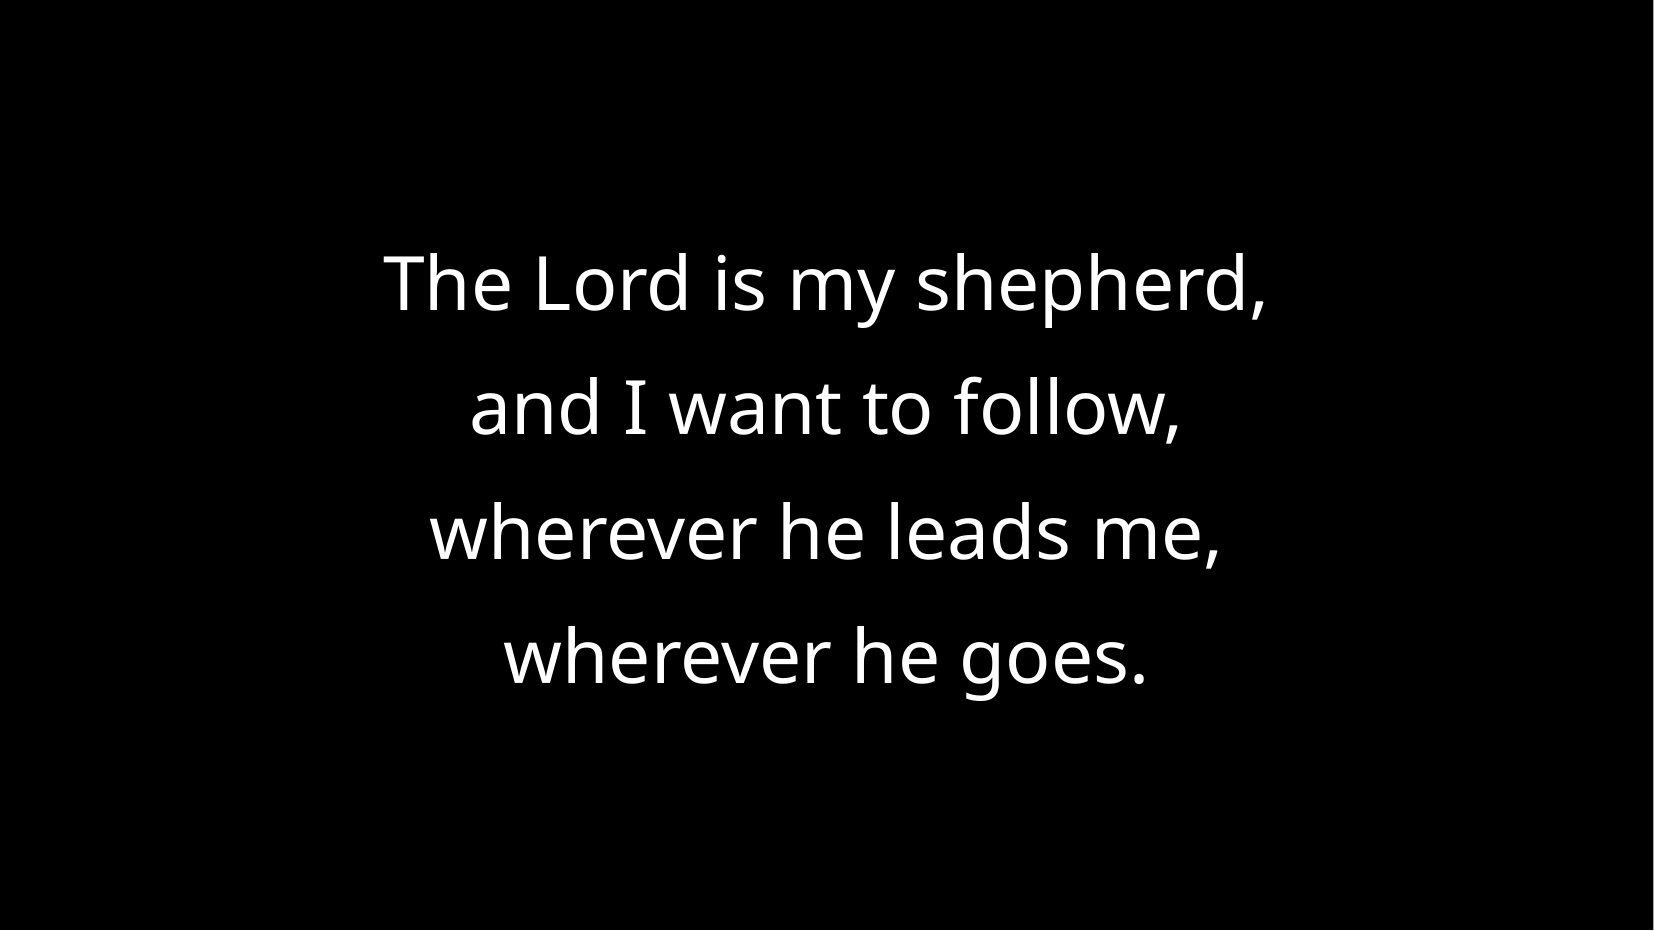

#
The Lord is my shepherd,
and I want to follow,
wherever he leads me,
wherever he goes.